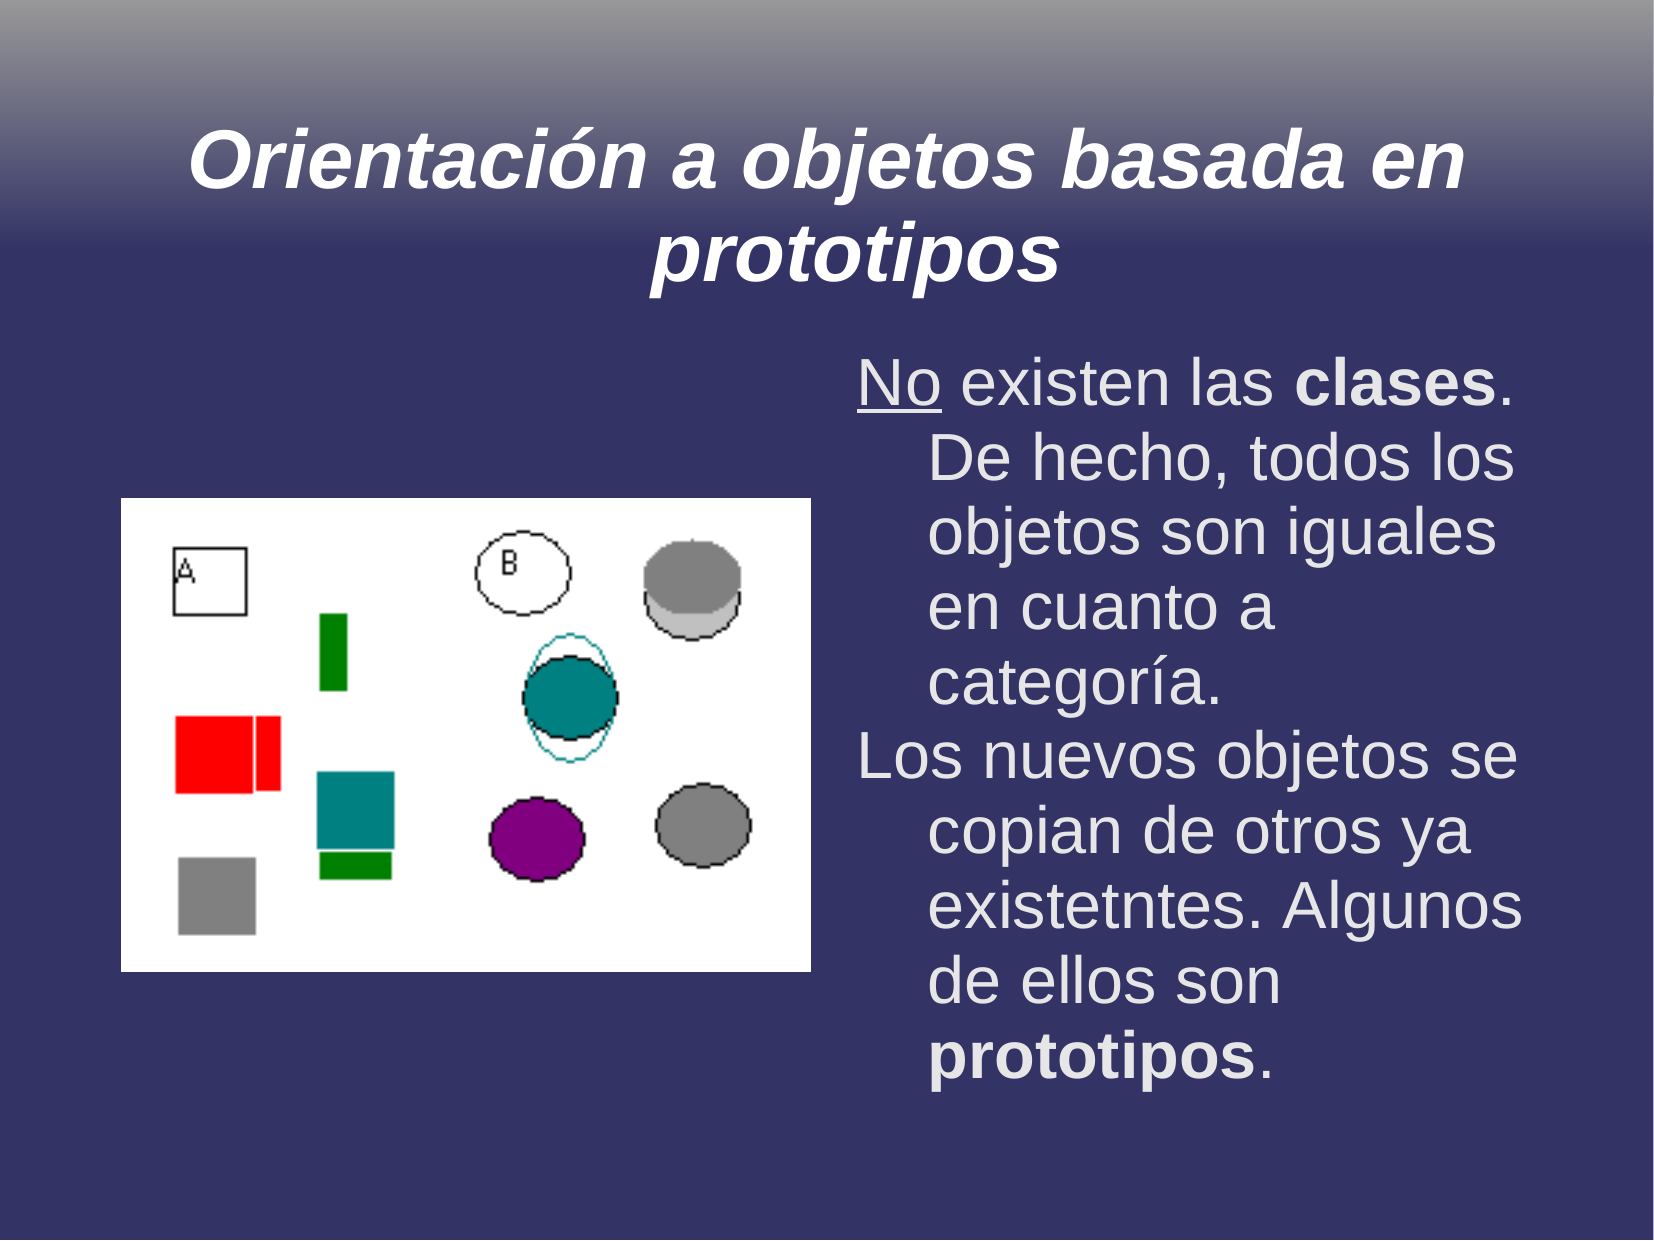

# Orientación a objetos basada en prototipos
No existen las clases. De hecho, todos los objetos son iguales en cuanto a categoría.
Los nuevos objetos se copian de otros ya existetntes. Algunos de ellos son prototipos.